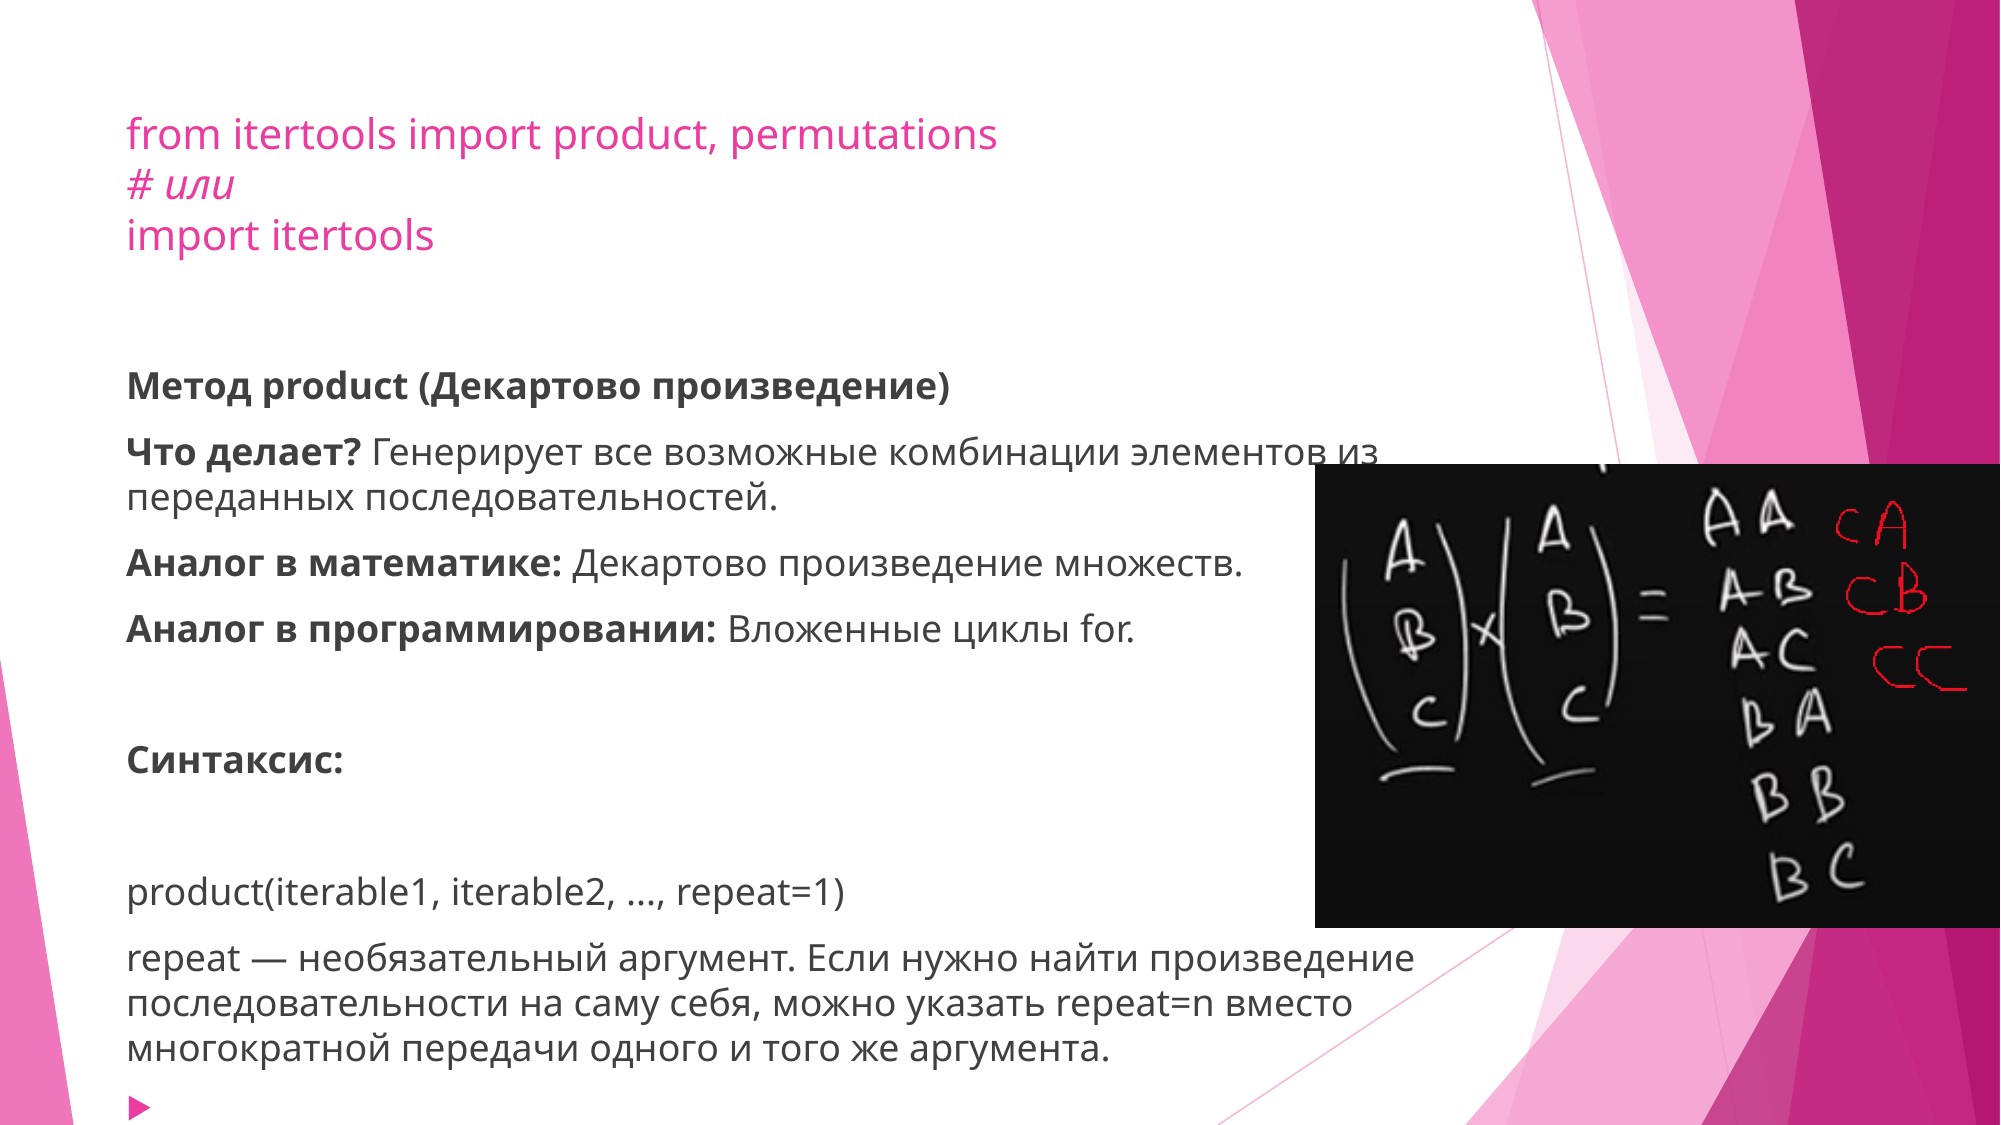

# from itertools import product, permutations # или import itertools
Метод product (Декартово произведение)
Что делает? Генерирует все возможные комбинации элементов из переданных последовательностей.
Аналог в математике: Декартово произведение множеств.
Аналог в программировании: Вложенные циклы for.
Синтаксис:
product(iterable1, iterable2, ..., repeat=1)
repeat — необязательный аргумент. Если нужно найти произведение последовательности на саму себя, можно указать repeat=n вместо многократной передачи одного и того же аргумента.